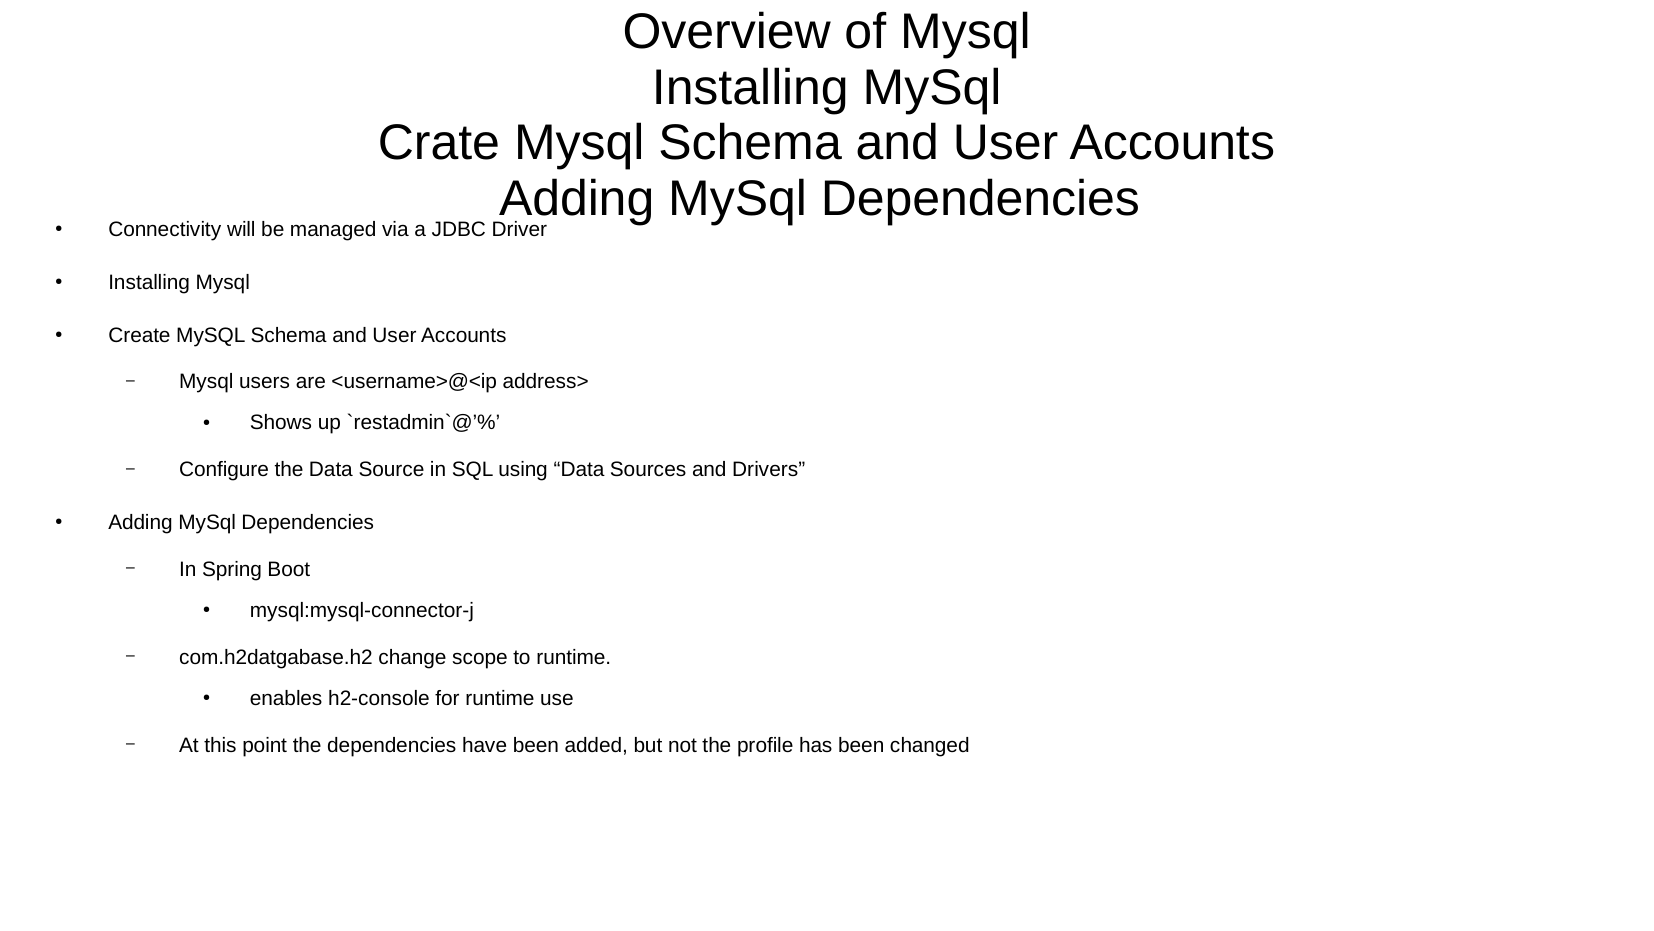

# Overview of Mysql Installing MySql Crate Mysql Schema and User Accounts Adding MySql Dependencies
Connectivity will be managed via a JDBC Driver
Installing Mysql
Create MySQL Schema and User Accounts
Mysql users are <username>@<ip address>
Shows up `restadmin`@’%’
Configure the Data Source in SQL using “Data Sources and Drivers”
Adding MySql Dependencies
In Spring Boot
mysql:mysql-connector-j
com.h2datgabase.h2 change scope to runtime.
enables h2-console for runtime use
At this point the dependencies have been added, but not the profile has been changed